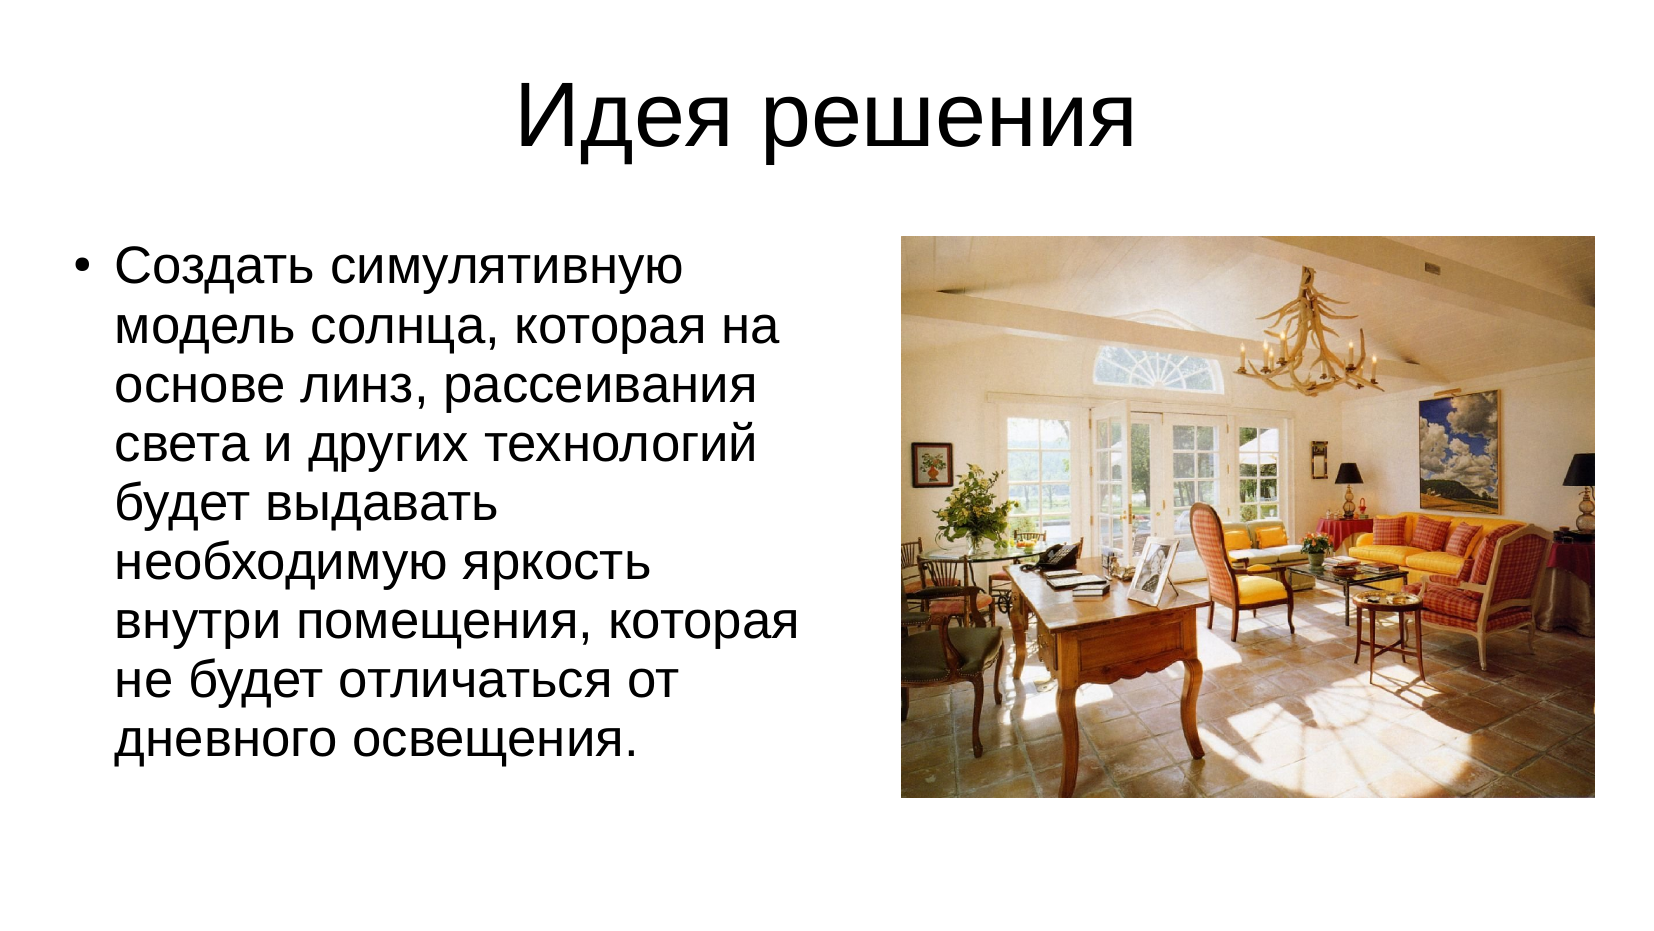

# Идея решения
Создать симулятивную модель солнца, которая на основе линз, рассеивания света и других технологий будет выдавать необходимую яркость внутри помещения, которая не будет отличаться от дневного освещения.